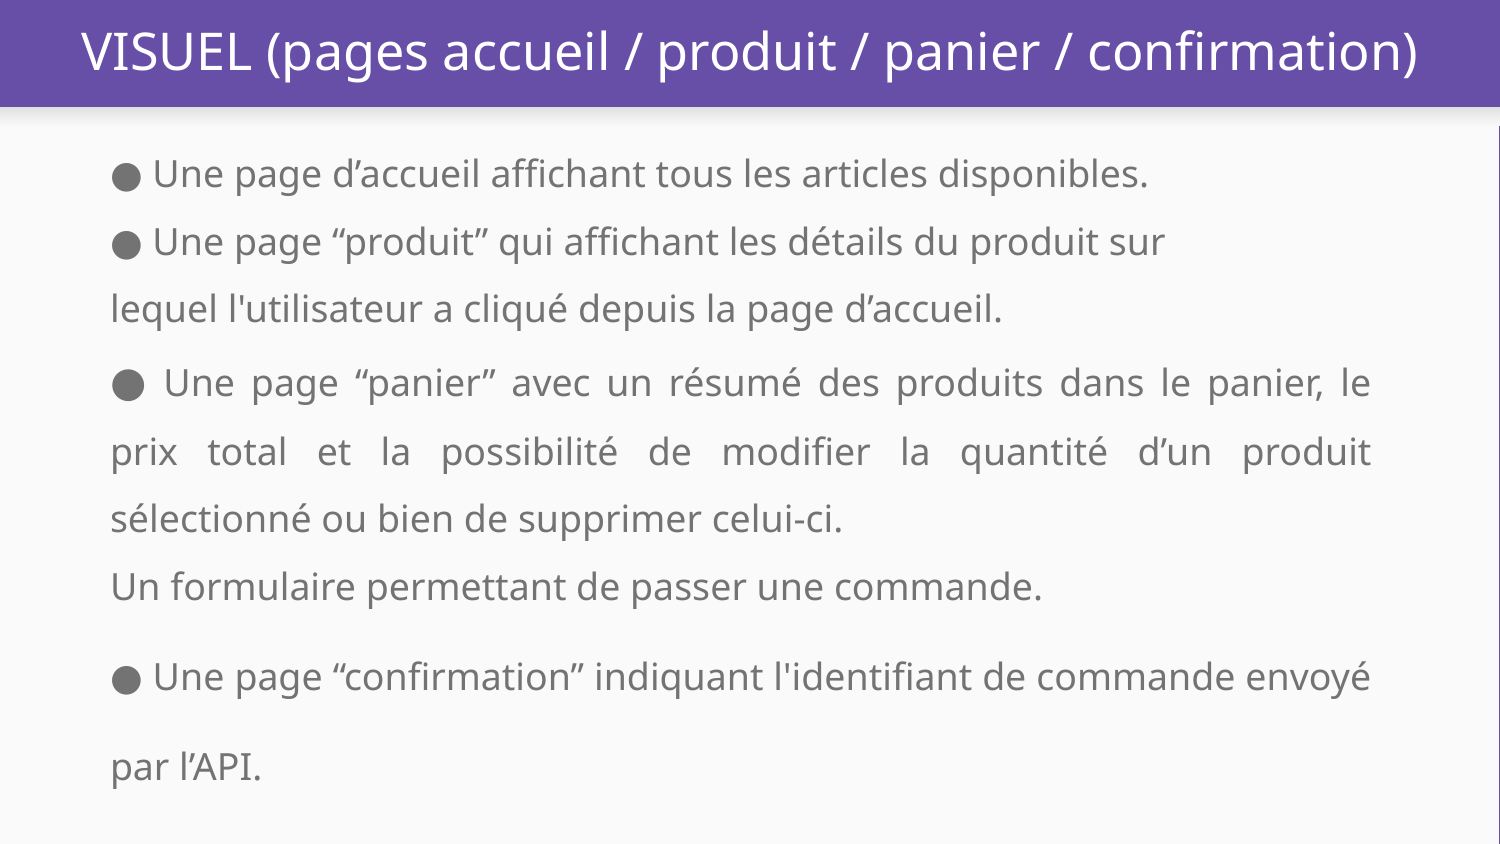

# VISUEL (pages accueil / produit / panier / confirmation)
● Une page d’accueil affichant tous les articles disponibles.
● Une page “produit” qui affichant les détails du produit sur
lequel l'utilisateur a cliqué depuis la page d’accueil.
● Une page “panier” avec un résumé des produits dans le panier, le prix total et la possibilité de modifier la quantité d’un produit sélectionné ou bien de supprimer celui-ci.
Un formulaire permettant de passer une commande.
● Une page “confirmation” indiquant l'identifiant de commande envoyé par l’API.